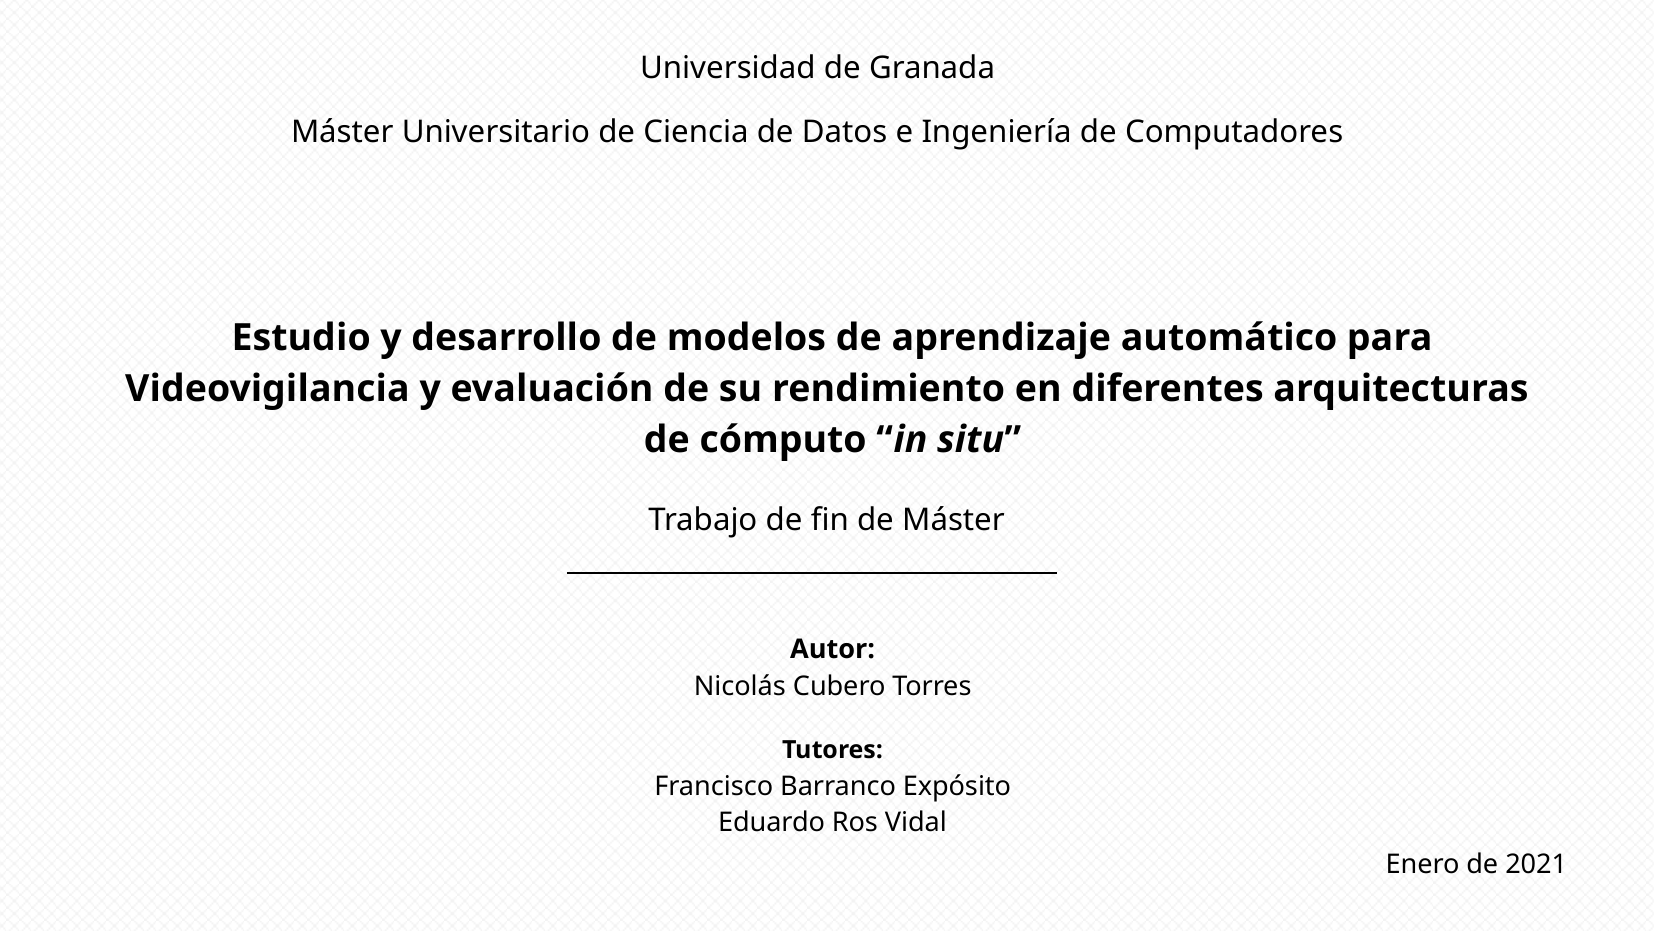

Universidad de Granada
Máster Universitario de Ciencia de Datos e Ingeniería de Computadores
# Estudio y desarrollo de modelos de aprendizaje automático para Videovigilancia y evaluación de su rendimiento en diferentes arquitecturas de cómputo “in situ”
Trabajo de fin de Máster
Autor:
Nicolás Cubero Torres
Tutores:
Francisco Barranco Expósito
Eduardo Ros Vidal
Enero de 2021